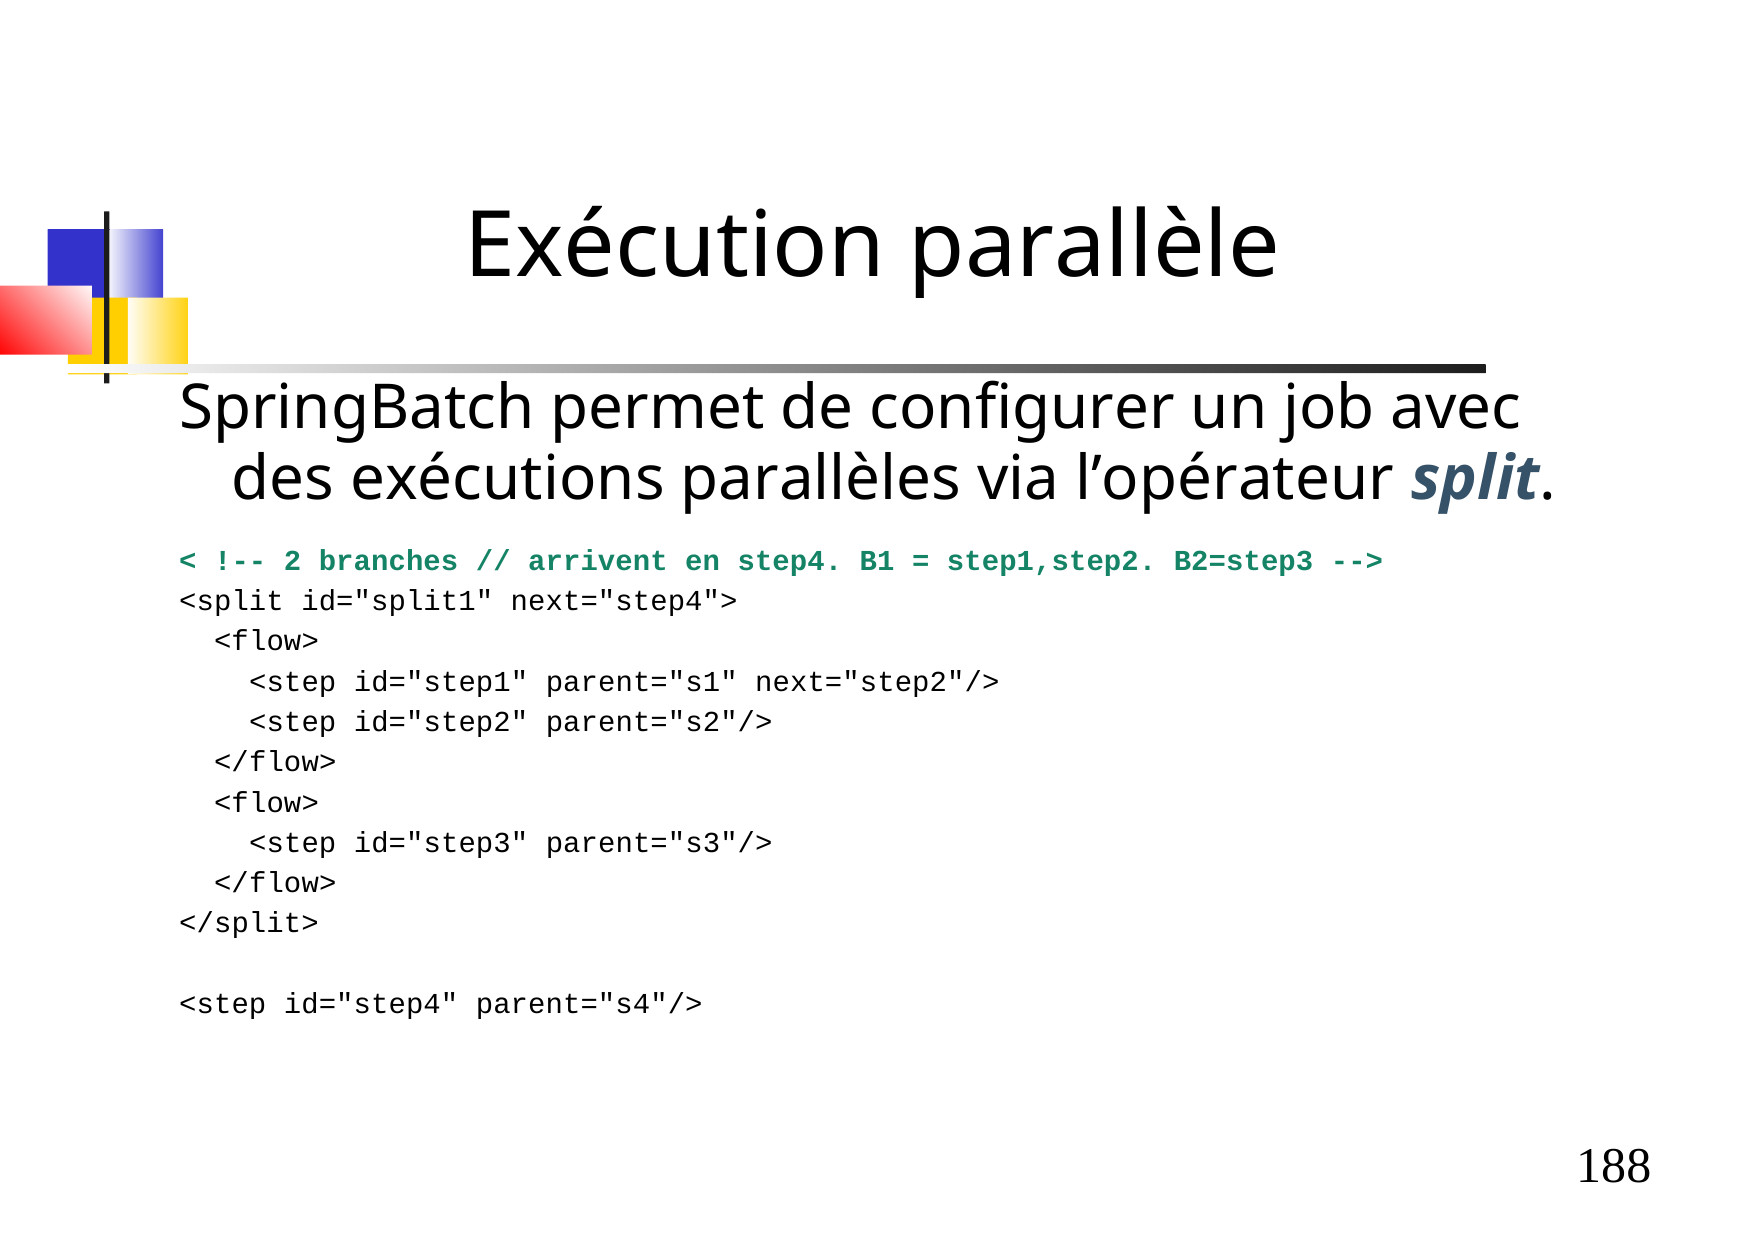

# Exécution parallèle
SpringBatch permet de configurer un job avec des exécutions parallèles via l’opérateur split.
< !-- 2 branches // arrivent en step4. B1 = step1,step2. B2=step3 -->
<split id="split1" next="step4">
 <flow>
 <step id="step1" parent="s1" next="step2"/>
 <step id="step2" parent="s2"/>
 </flow>
 <flow>
 <step id="step3" parent="s3"/>
 </flow>
</split>
<step id="step4" parent="s4"/>